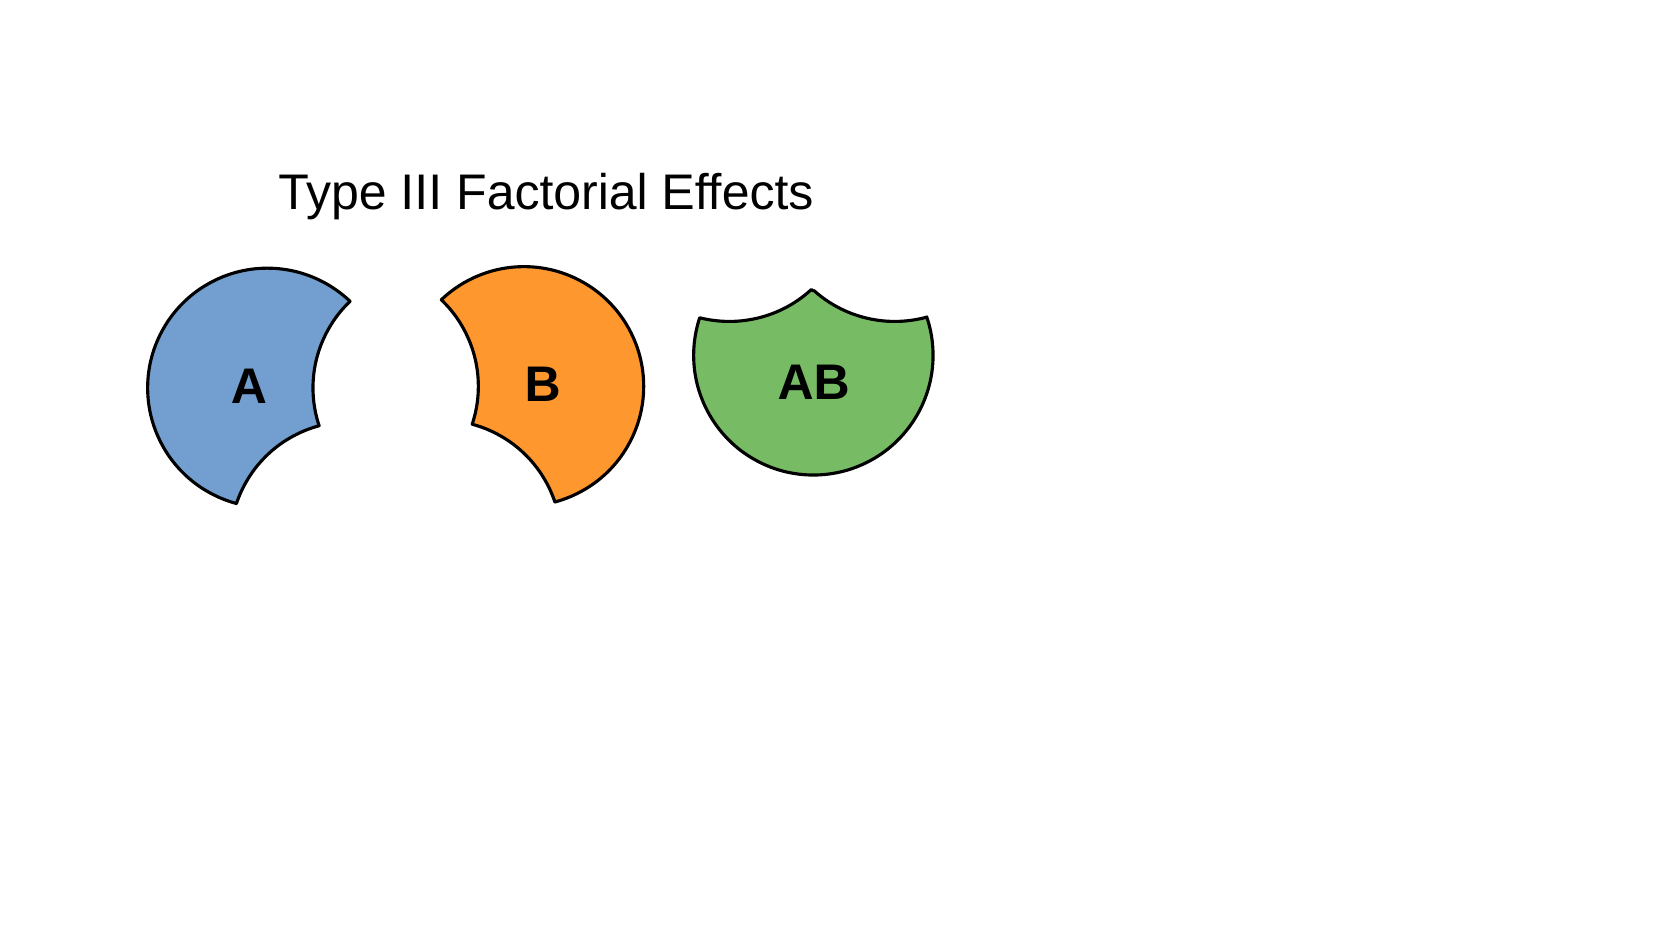

Type III Factorial Effects
B
A
AB